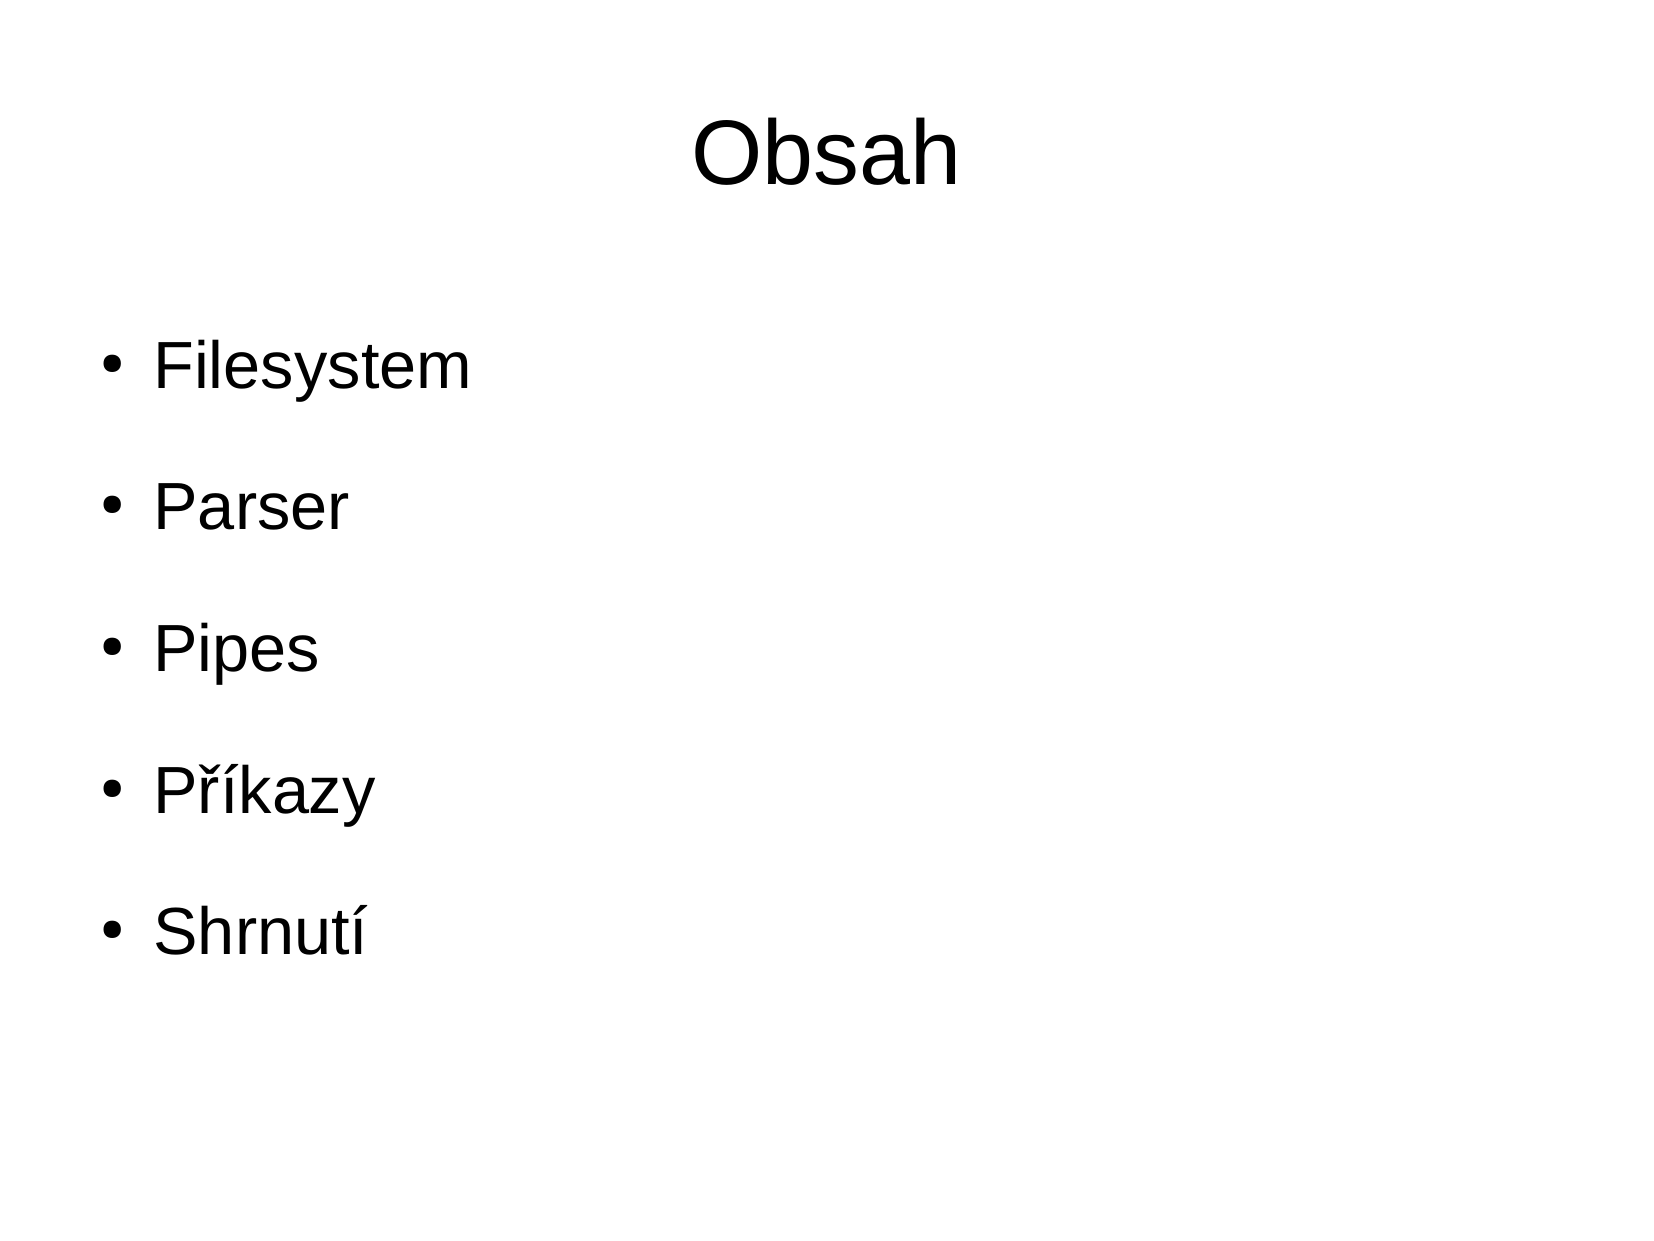

# Obsah
Filesystem
Parser
Pipes
Příkazy
Shrnutí